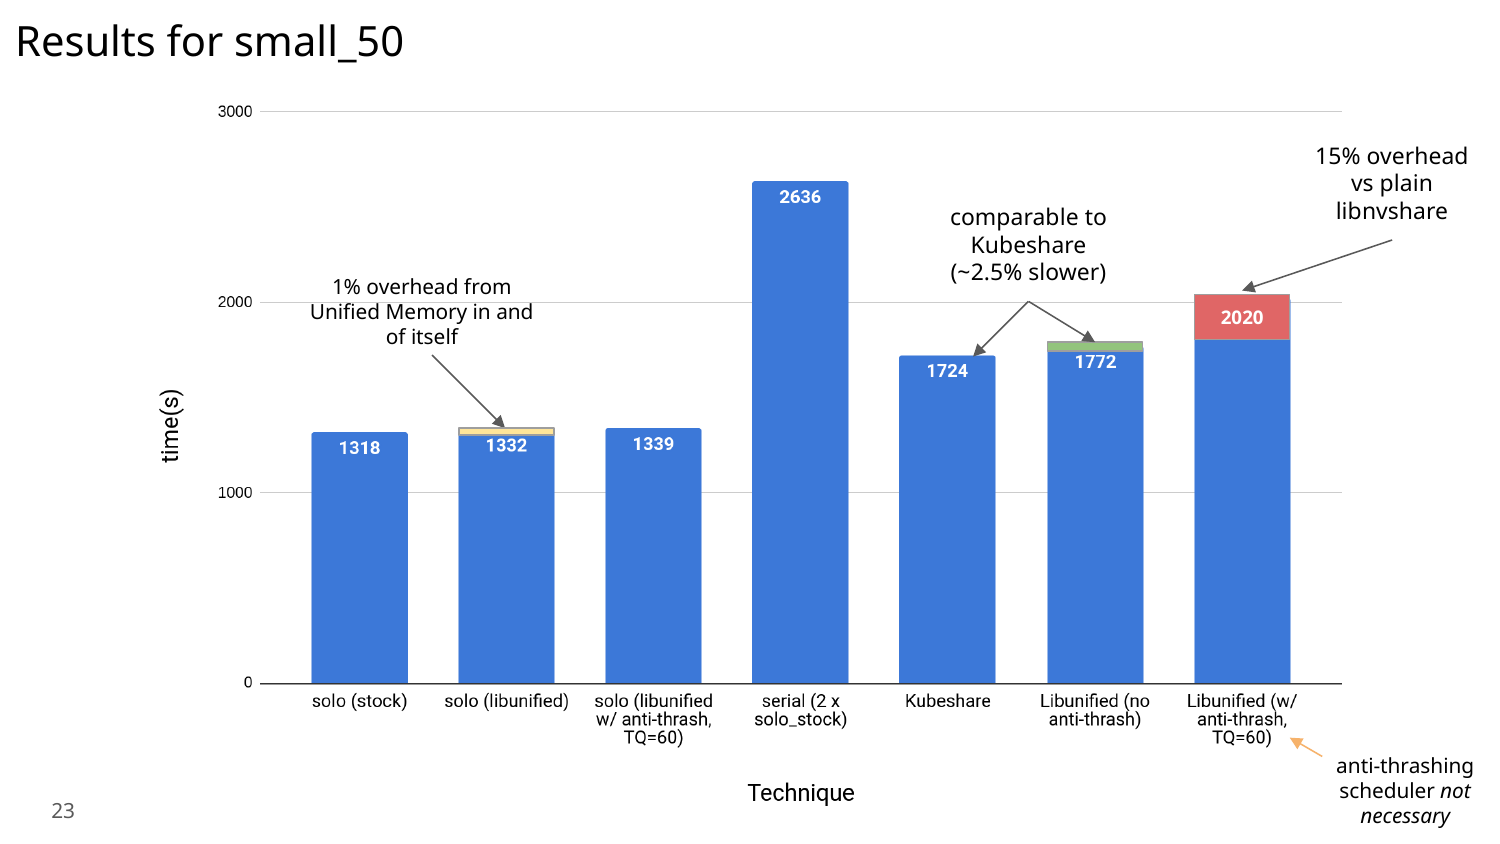

Results for small_50
15% overhead vs plain libnvshare
comparable to Kubeshare (~2.5% slower)
1% overhead from Unified Memory in and of itself
2020
anti-thrashing scheduler not necessary